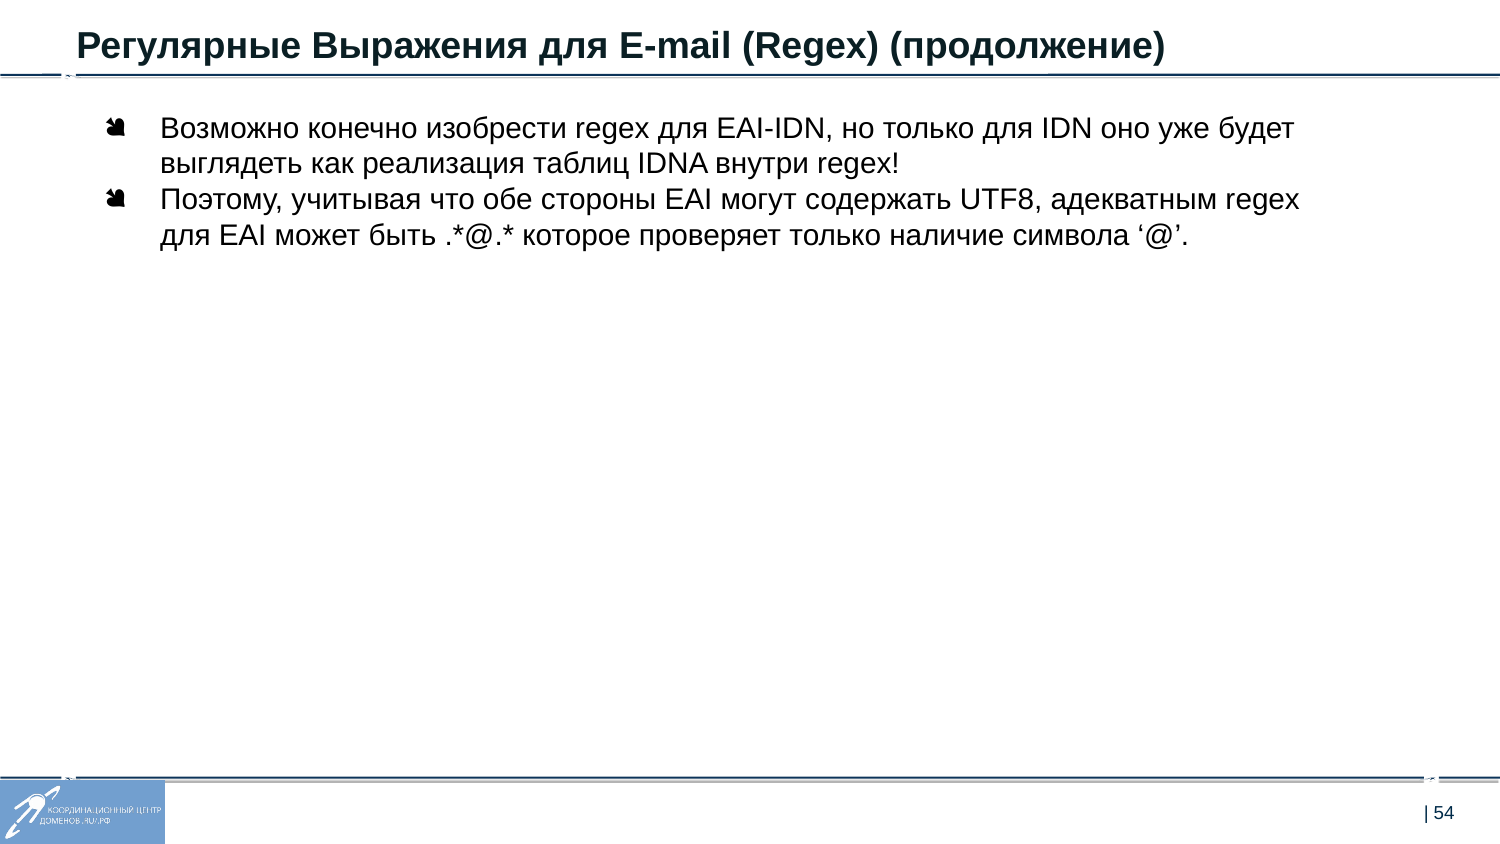

# Регулярные Выражения для E-mail (Regex) (продолжение)
Возможно конечно изобрести regex для EAI-IDN, но только для IDN оно уже будет выглядеть как реализация таблиц IDNA внутри regex!
Поэтому, учитывая что обе стороны EAI могут содержать UTF8, адекватным regex для EAI может быть .*@.* которое проверяет только наличие символа ‘@’.